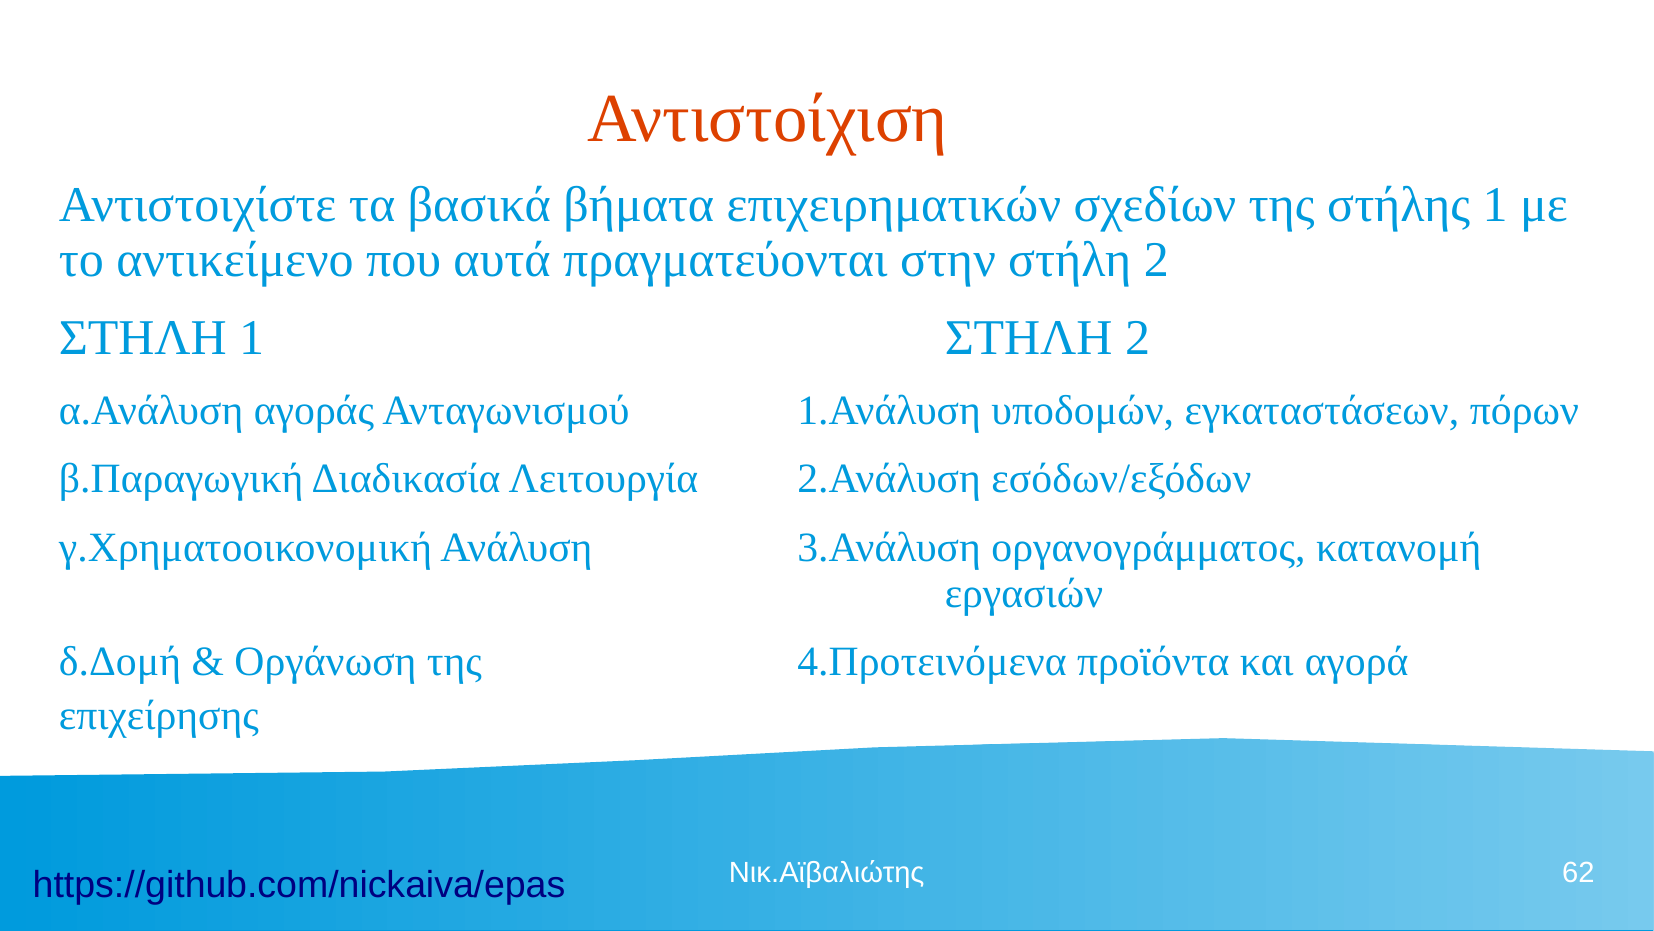

# Αντιστοίχιση
Αντιστοιχίστε τα βασικά βήματα επιχειρηματικών σχεδίων της στήλης 1 με το αντικείμενο που αυτά πραγματεύονται στην στήλη 2
ΣΤΗΛΗ 1 										ΣΤΗΛΗ 2
α.Ανάλυση αγοράς Ανταγωνισμού		 	1.Ανάλυση υποδομών, εγκαταστάσεων, πόρων
β.Παραγωγική Διαδικασία Λειτουργία 		2.Ανάλυση εσόδων/εξόδων
γ.Χρηματοοικονομική Ανάλυση			3.Ανάλυση οργανογράμματος, κατανομή 													εργασιών
δ.Δομή & Οργάνωση της					4.Προτεινόμενα προϊόντα και αγορά επιχείρησης
Νικ.Αϊβαλιώτης
62